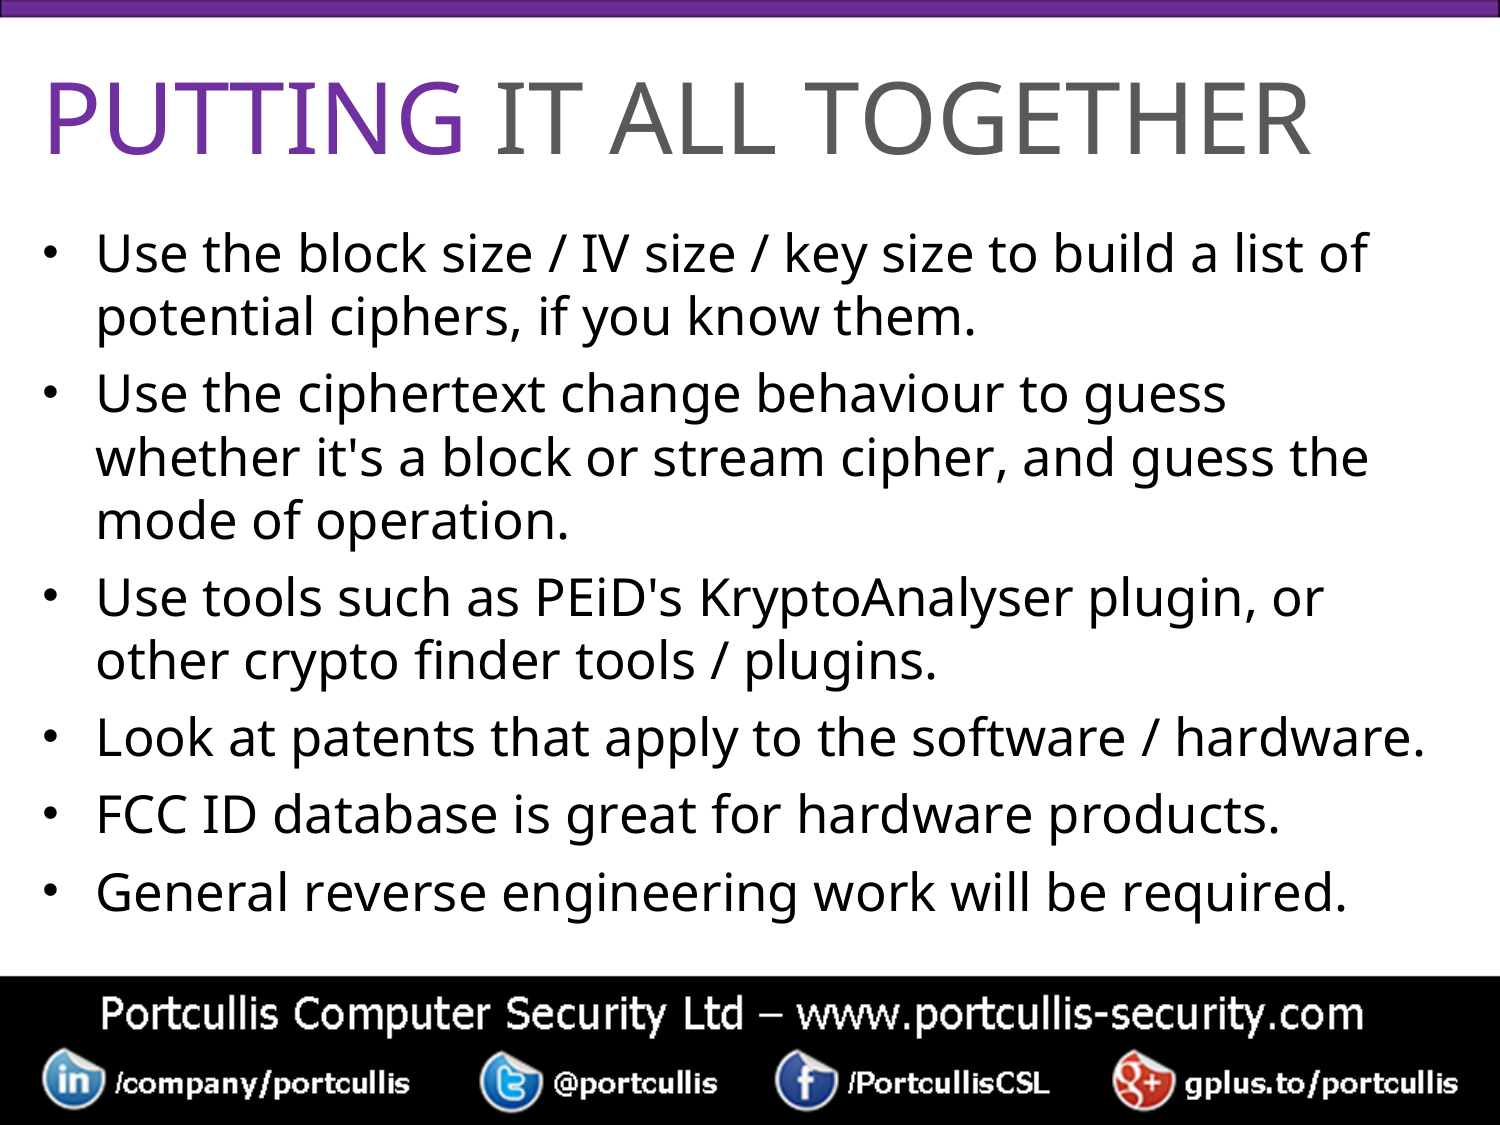

# PUTTING IT ALL TOGETHER
Use the block size / IV size / key size to build a list of potential ciphers, if you know them.
Use the ciphertext change behaviour to guess whether it's a block or stream cipher, and guess the mode of operation.
Use tools such as PEiD's KryptoAnalyser plugin, or other crypto finder tools / plugins.
Look at patents that apply to the software / hardware.
FCC ID database is great for hardware products.
General reverse engineering work will be required.